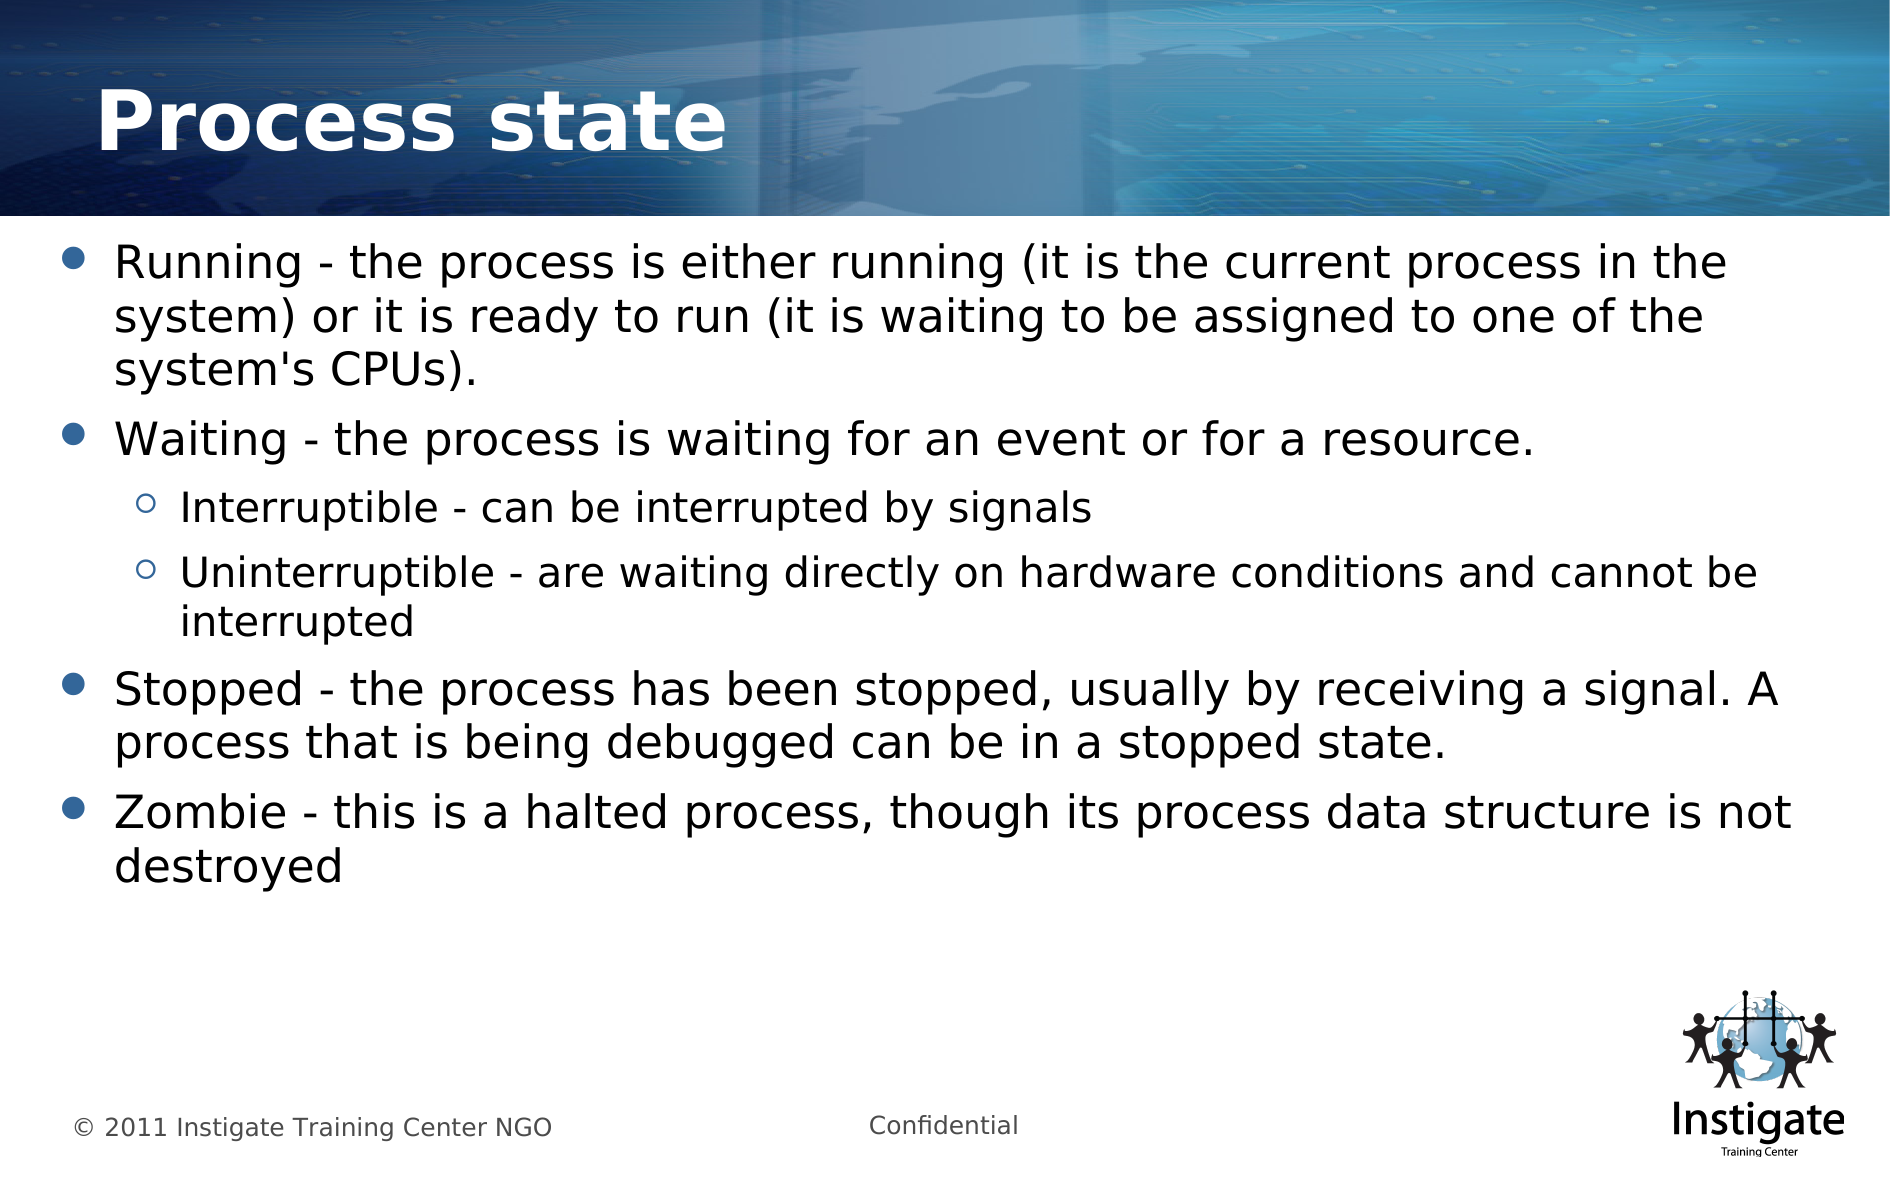

# Process state
Running - the process is either running (it is the current process in the system) or it is ready to run (it is waiting to be assigned to one of the system's CPUs).
Waiting - the process is waiting for an event or for a resource.
Interruptible - can be interrupted by signals
Uninterruptible - are waiting directly on hardware conditions and cannot be interrupted
Stopped - the process has been stopped, usually by receiving a signal. A process that is being debugged can be in a stopped state.
Zombie - this is a halted process, though its process data structure is not destroyed